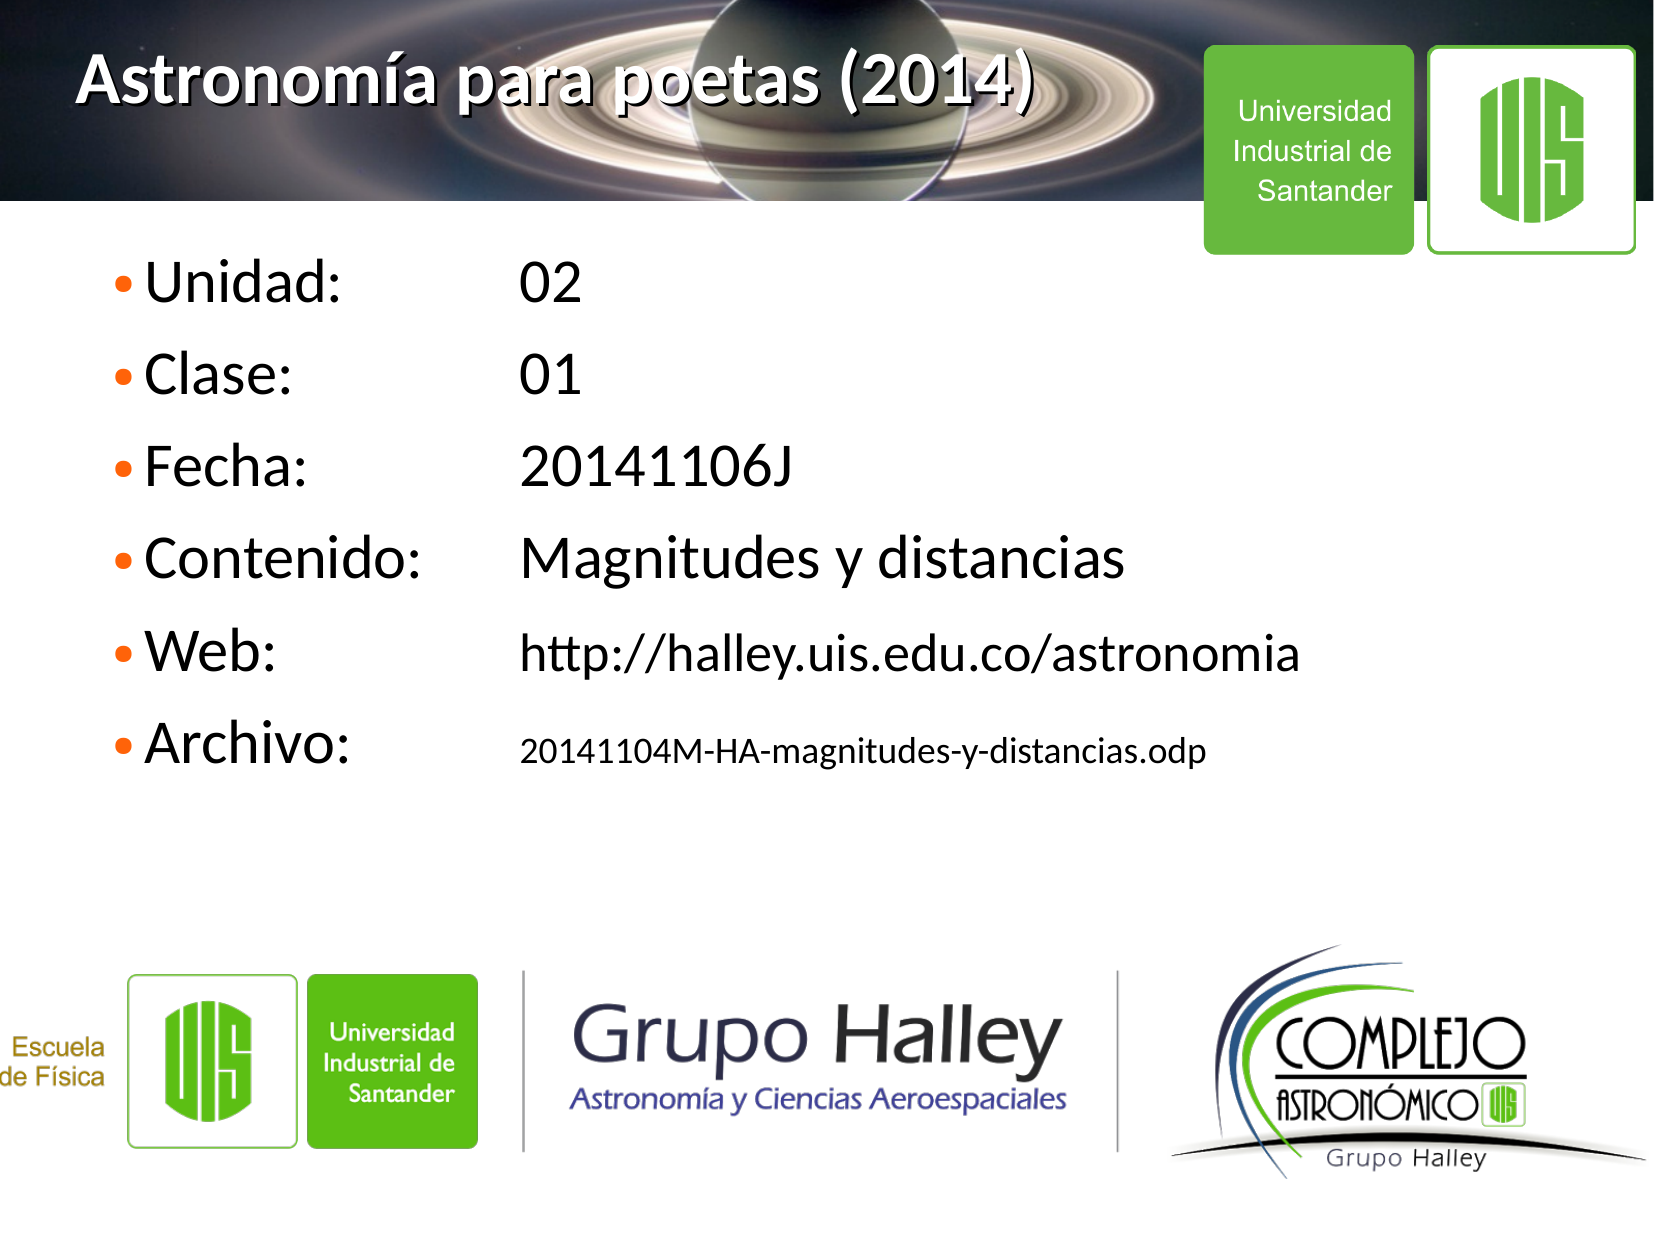

# Astronomía para poetas (2014)
Unidad:			02
Clase:				01
Fecha:			20141106J
Contenido:		Magnitudes y distancias
Web:				http://halley.uis.edu.co/astronomia
Archivo:			20141104M-HA-magnitudes-y-distancias.odp